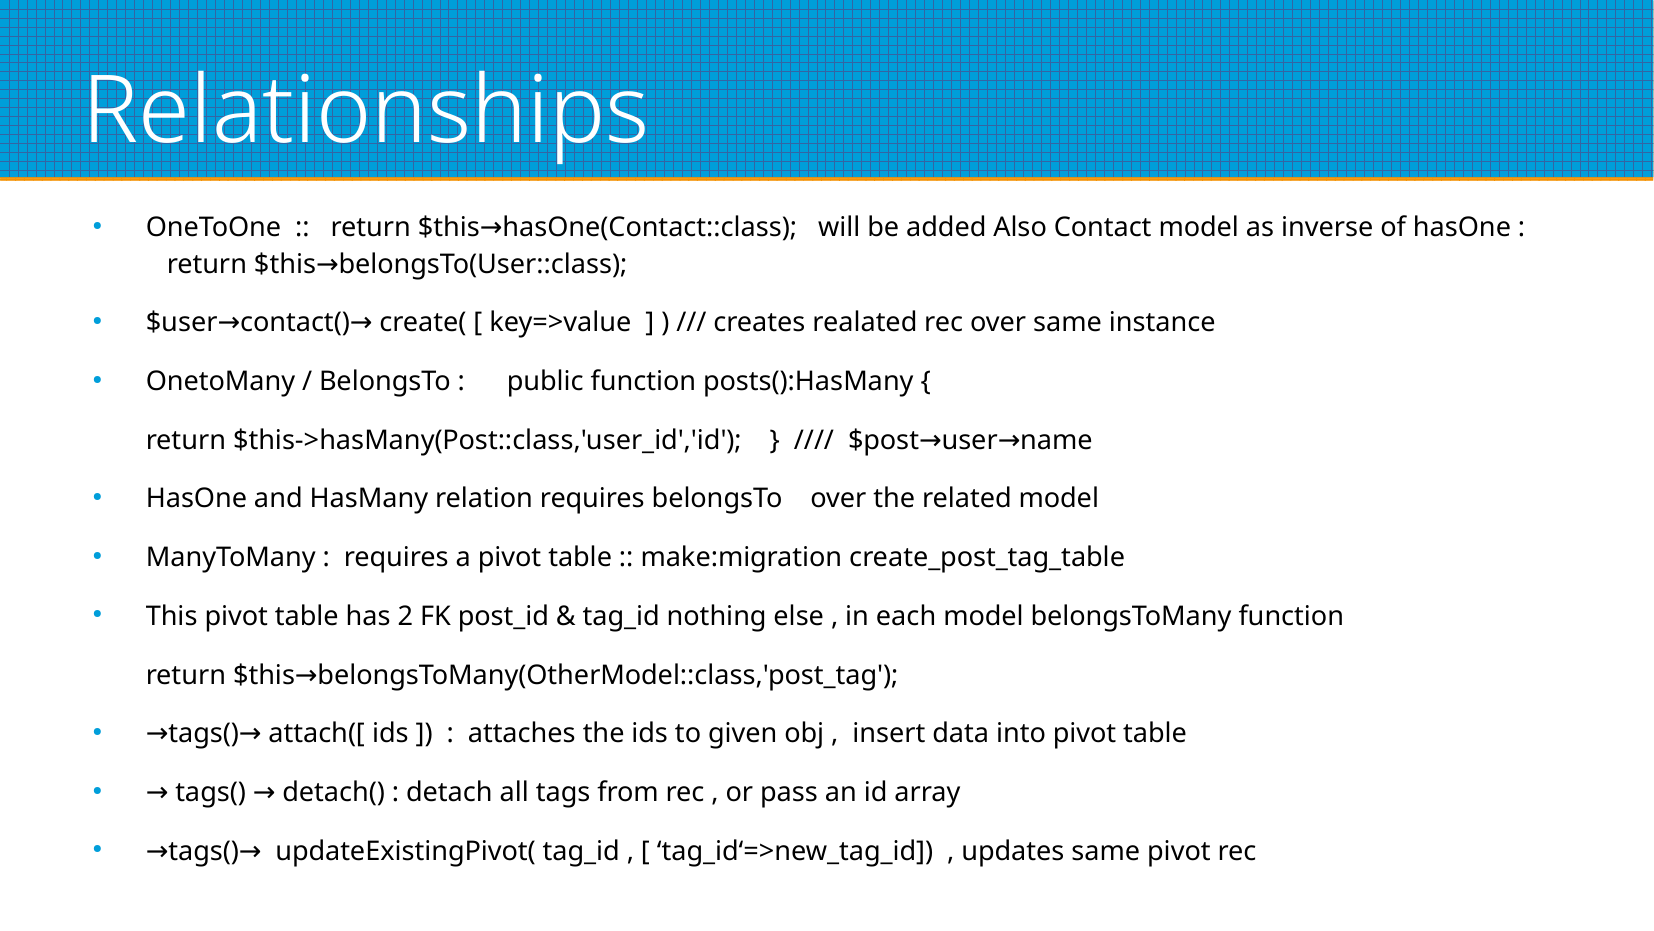

# Relationships
OneToOne :: return $this→hasOne(Contact::class); will be added Also Contact model as inverse of hasOne : return $this→belongsTo(User::class);
$user→contact()→ create( [ key=>value ] ) /// creates realated rec over same instance
OnetoMany / BelongsTo : public function posts():HasMany {
return $this->hasMany(Post::class,'user_id','id'); } //// $post→user→name
HasOne and HasMany relation requires belongsTo over the related model
ManyToMany : requires a pivot table :: make:migration create_post_tag_table
This pivot table has 2 FK post_id & tag_id nothing else , in each model belongsToMany function
return $this→belongsToMany(OtherModel::class,'post_tag');
→tags()→ attach([ ids ]) : attaches the ids to given obj , insert data into pivot table
→ tags() → detach() : detach all tags from rec , or pass an id array
→tags()→ updateExistingPivot( tag_id , [ ‘tag_id‘=>new_tag_id]) , updates same pivot rec